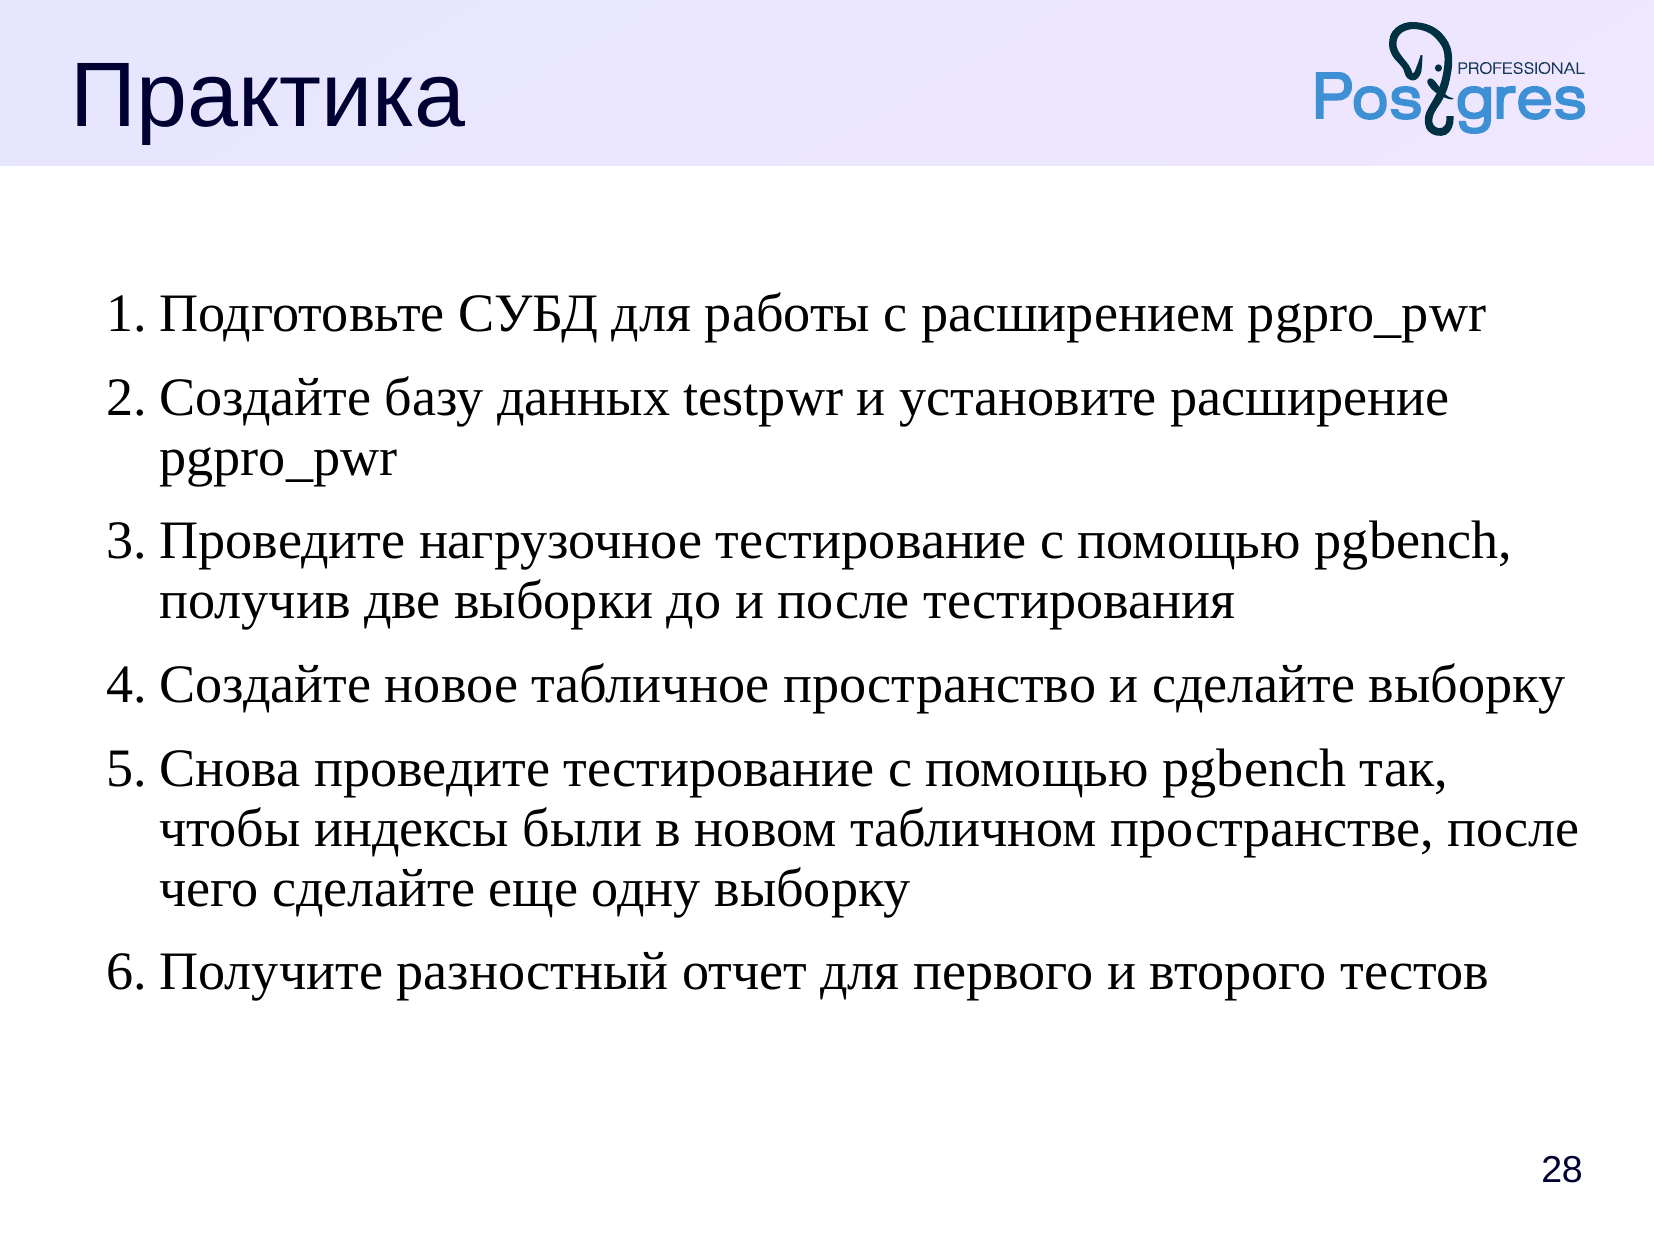

# Практика
Подготовьте СУБД для работы с расширением pgpro_pwr
Создайте базу данных testpwr и установите расширение pgpro_pwr
Проведите нагрузочное тестирование с помощью pgbench, получив две выборки до и после тестирования
Создайте новое табличное пространство и сделайте выборку
Снова проведите тестирование с помощью pgbench так, чтобы индексы были в новом табличном пространстве, после чего сделайте еще одну выборку
Получите разностный отчет для первого и второго тестов